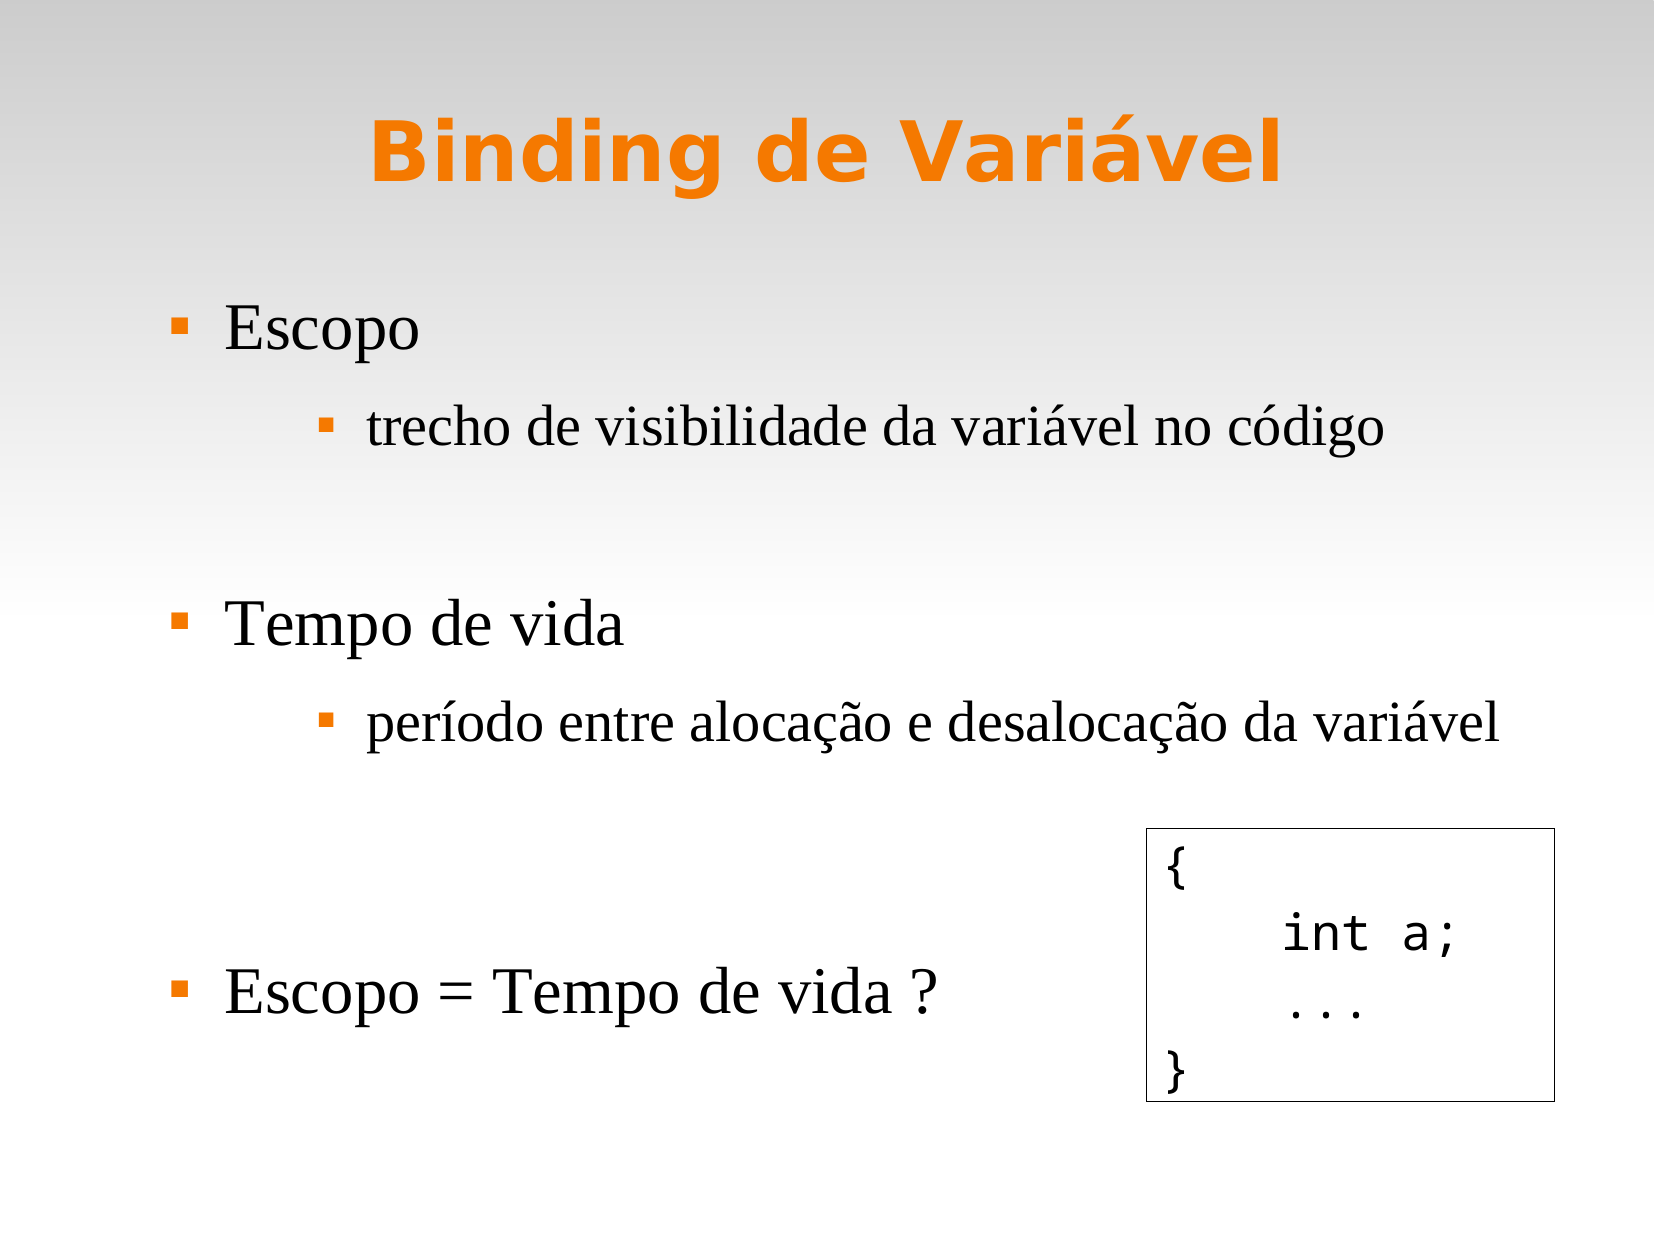

# Binding de Variável
Escopo
trecho de visibilidade da variável no código
Tempo de vida
período entre alocação e desalocação da variável
Escopo = Tempo de vida ?
{
 int a;
 ...
}